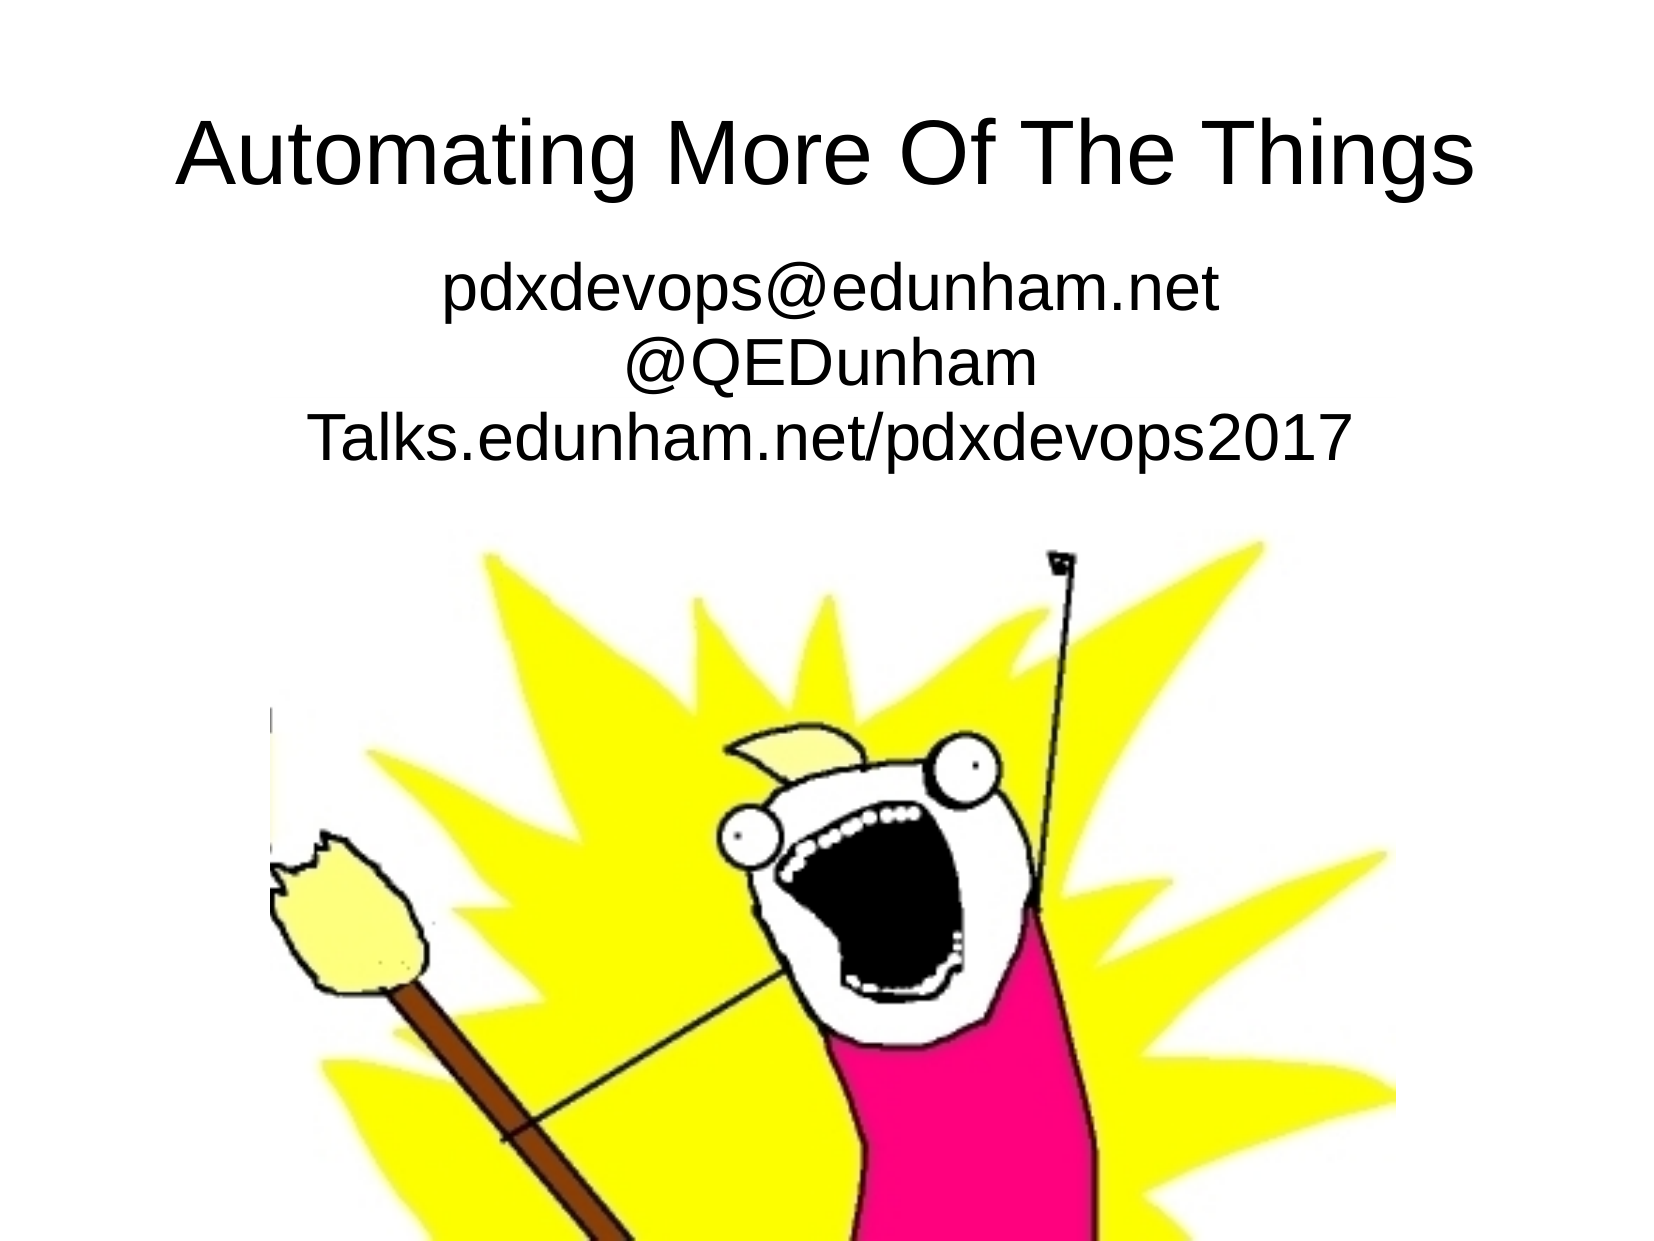

# Automating More Of The Things
pdxdevops@edunham.net
@QEDunham
Talks.edunham.net/pdxdevops2017